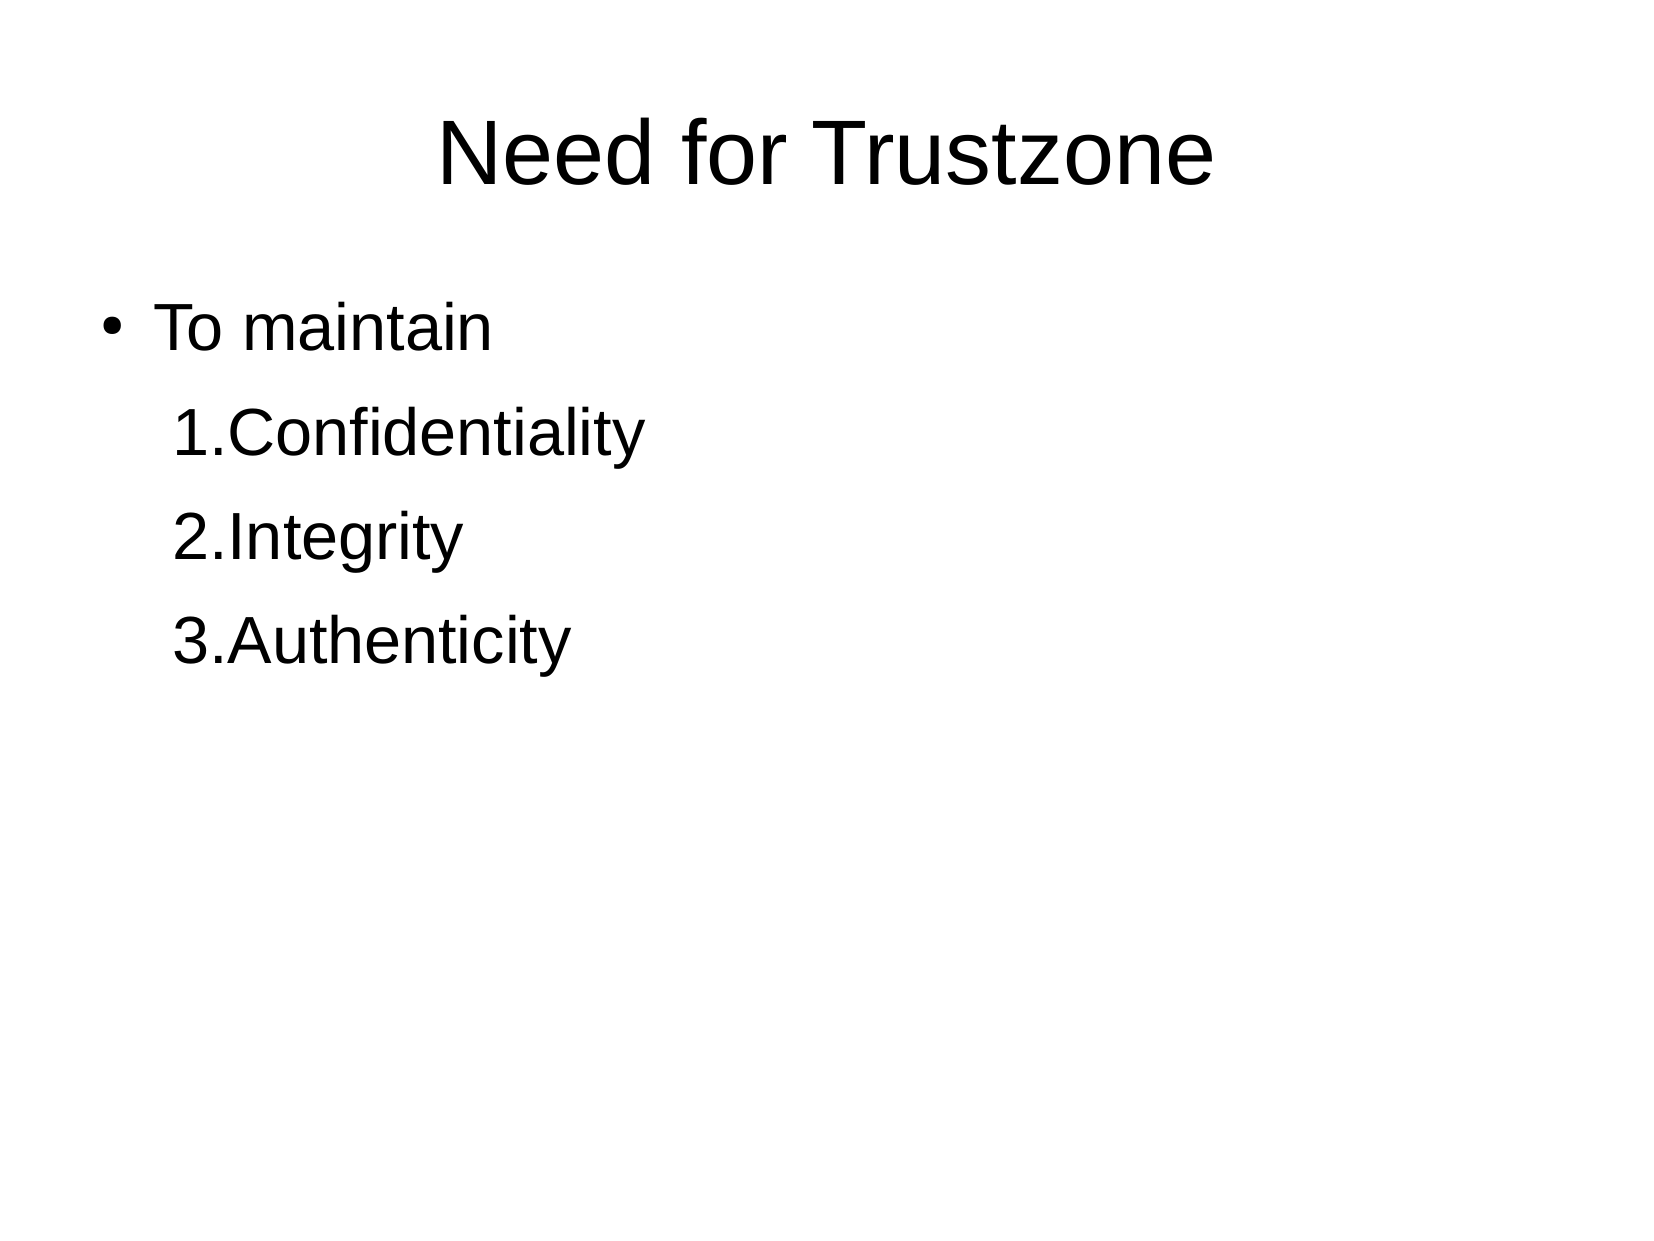

# Need for Trustzone
To maintain
 1.Confidentiality
 2.Integrity
 3.Authenticity